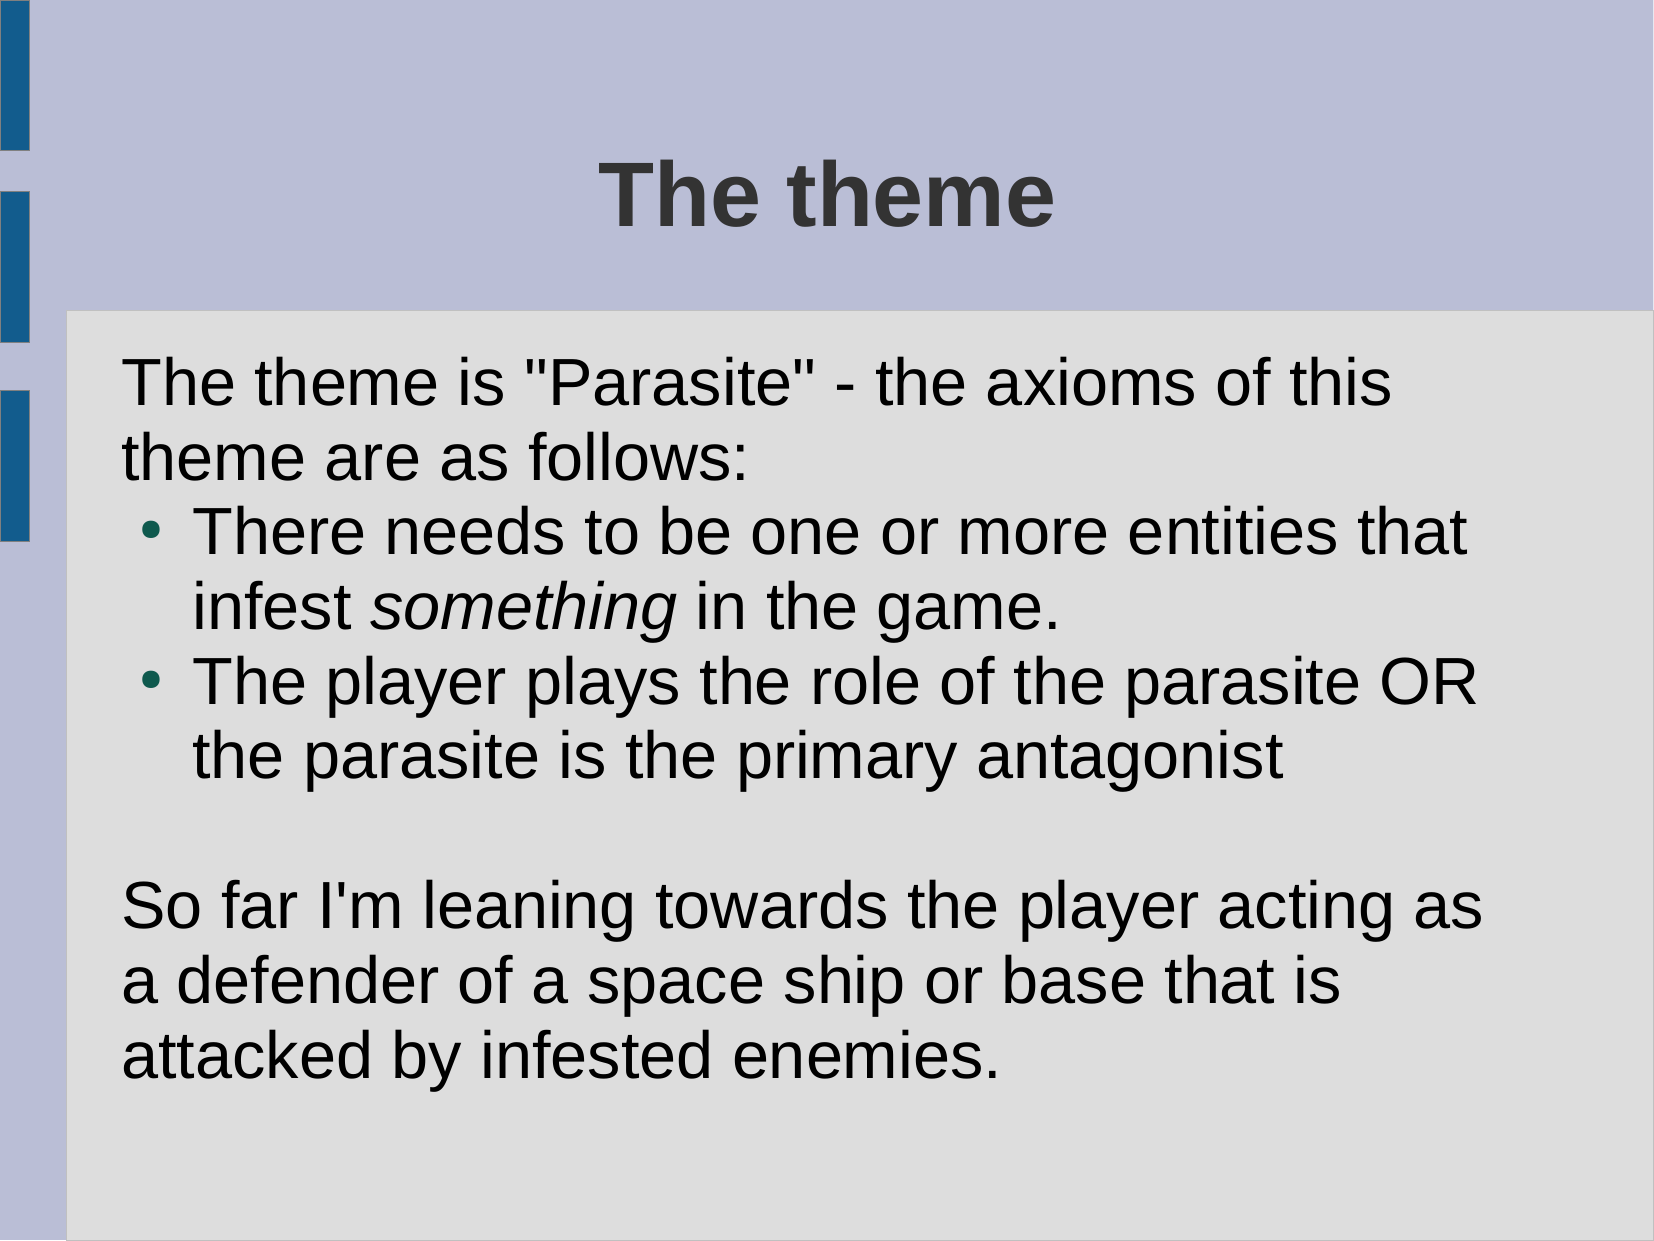

# The theme
The theme is "Parasite" - the axioms of this theme are as follows:
There needs to be one or more entities that infest something in the game.
The player plays the role of the parasite OR the parasite is the primary antagonist
So far I'm leaning towards the player acting as a defender of a space ship or base that is attacked by infested enemies.